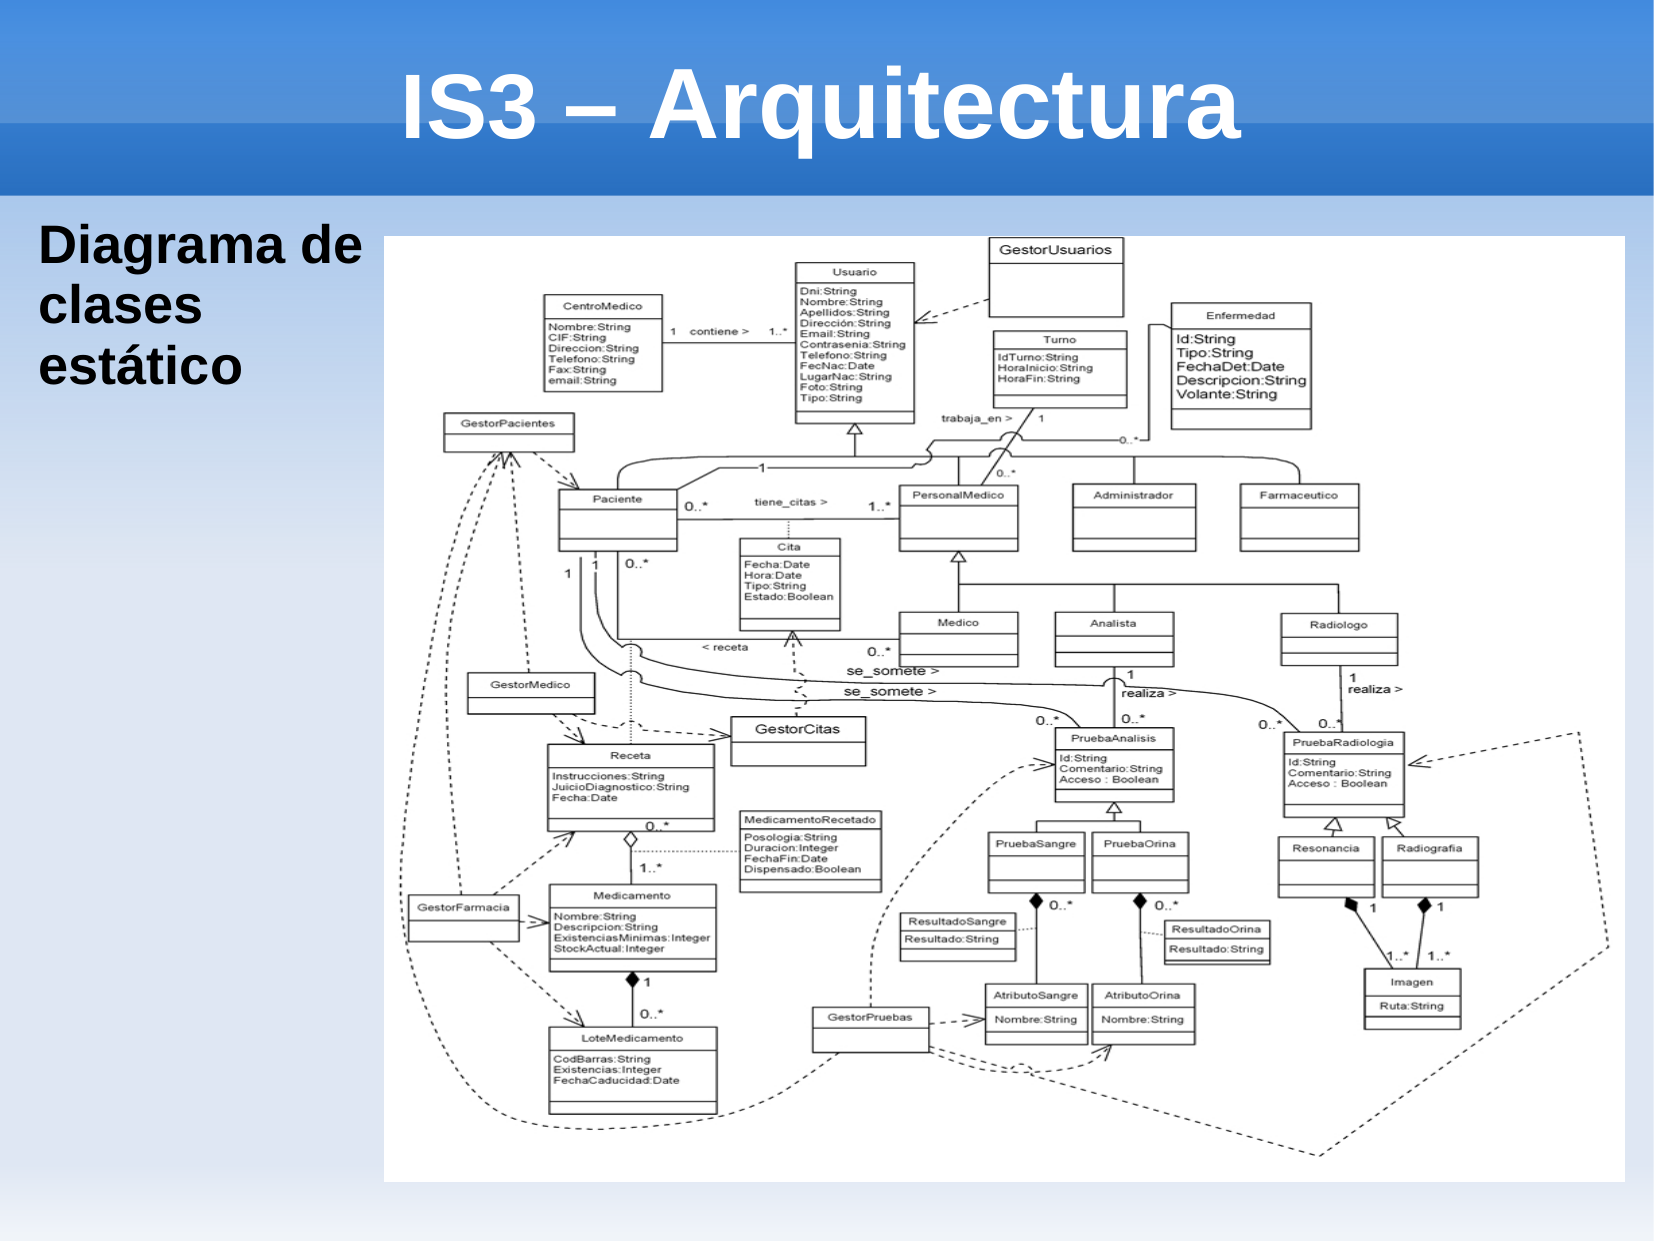

# IS3 – Arquitectura
Diagrama de clases estático